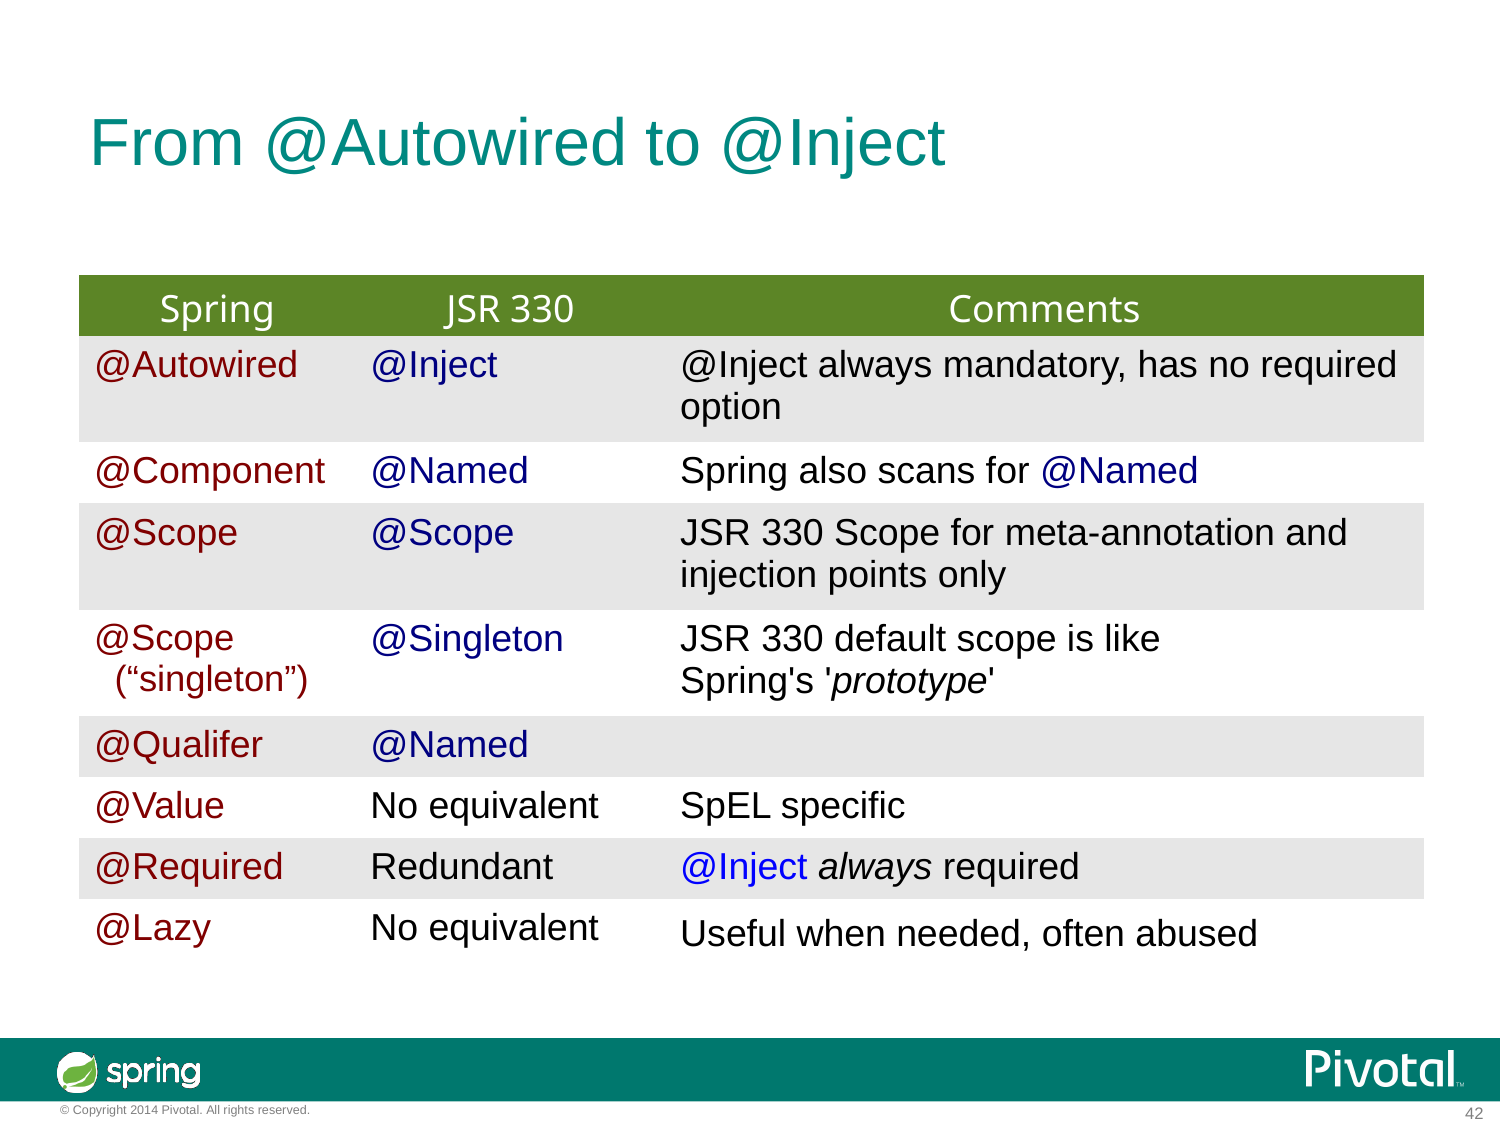

# From @Autowired to @Inject
| Spring | JSR 330 | Comments |
| --- | --- | --- |
| @Autowired | @Inject | @Inject always mandatory, has no required option |
| @Component | @Named | Spring also scans for @Named |
| @Scope | @Scope | JSR 330 Scope for meta-annotation and injection points only |
| @Scope (“singleton”) | @Singleton | JSR 330 default scope is like Spring's 'prototype' |
| @Qualifer | @Named | |
| @Value | No equivalent | SpEL specific |
| @Required | Redundant | @Inject always required |
| @Lazy | No equivalent | Useful when needed, often abused |